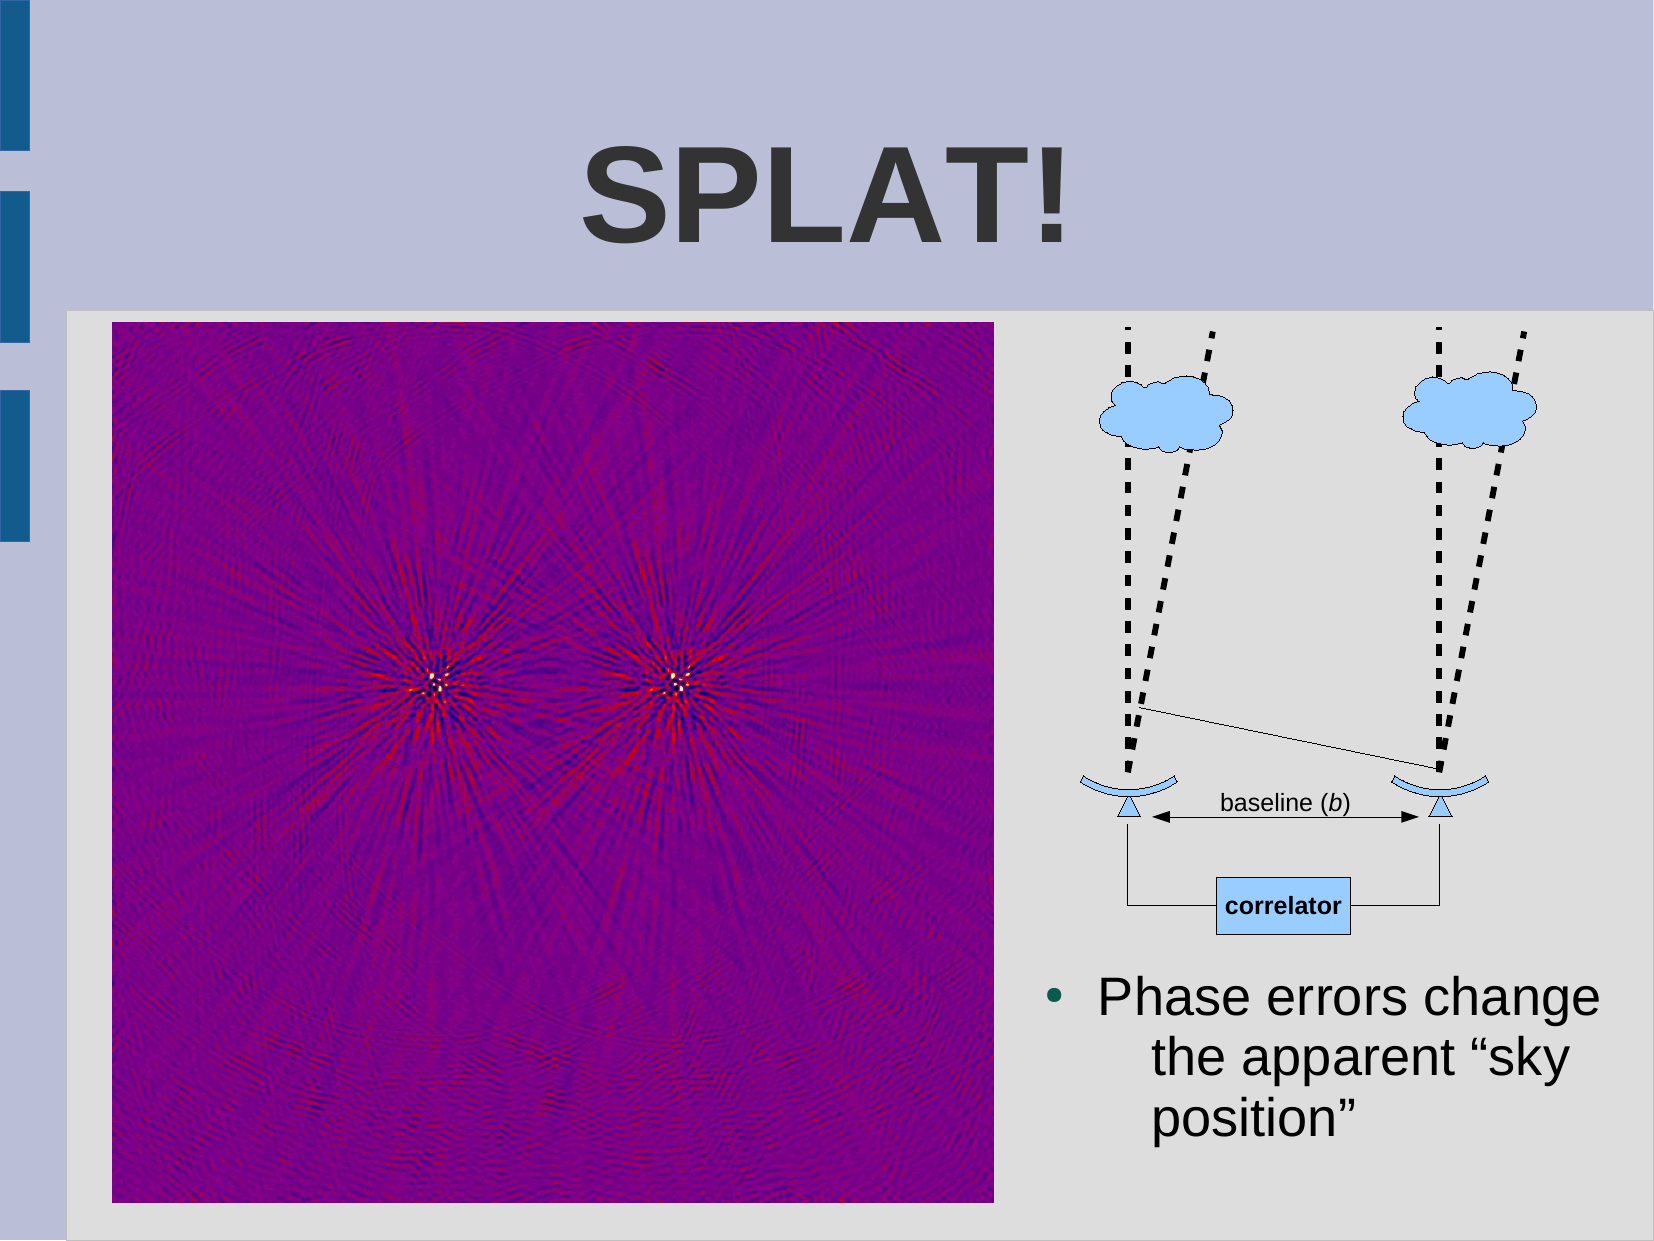

# SPLAT!
baseline (b)
correlator
Phase errors change the apparent “sky position”